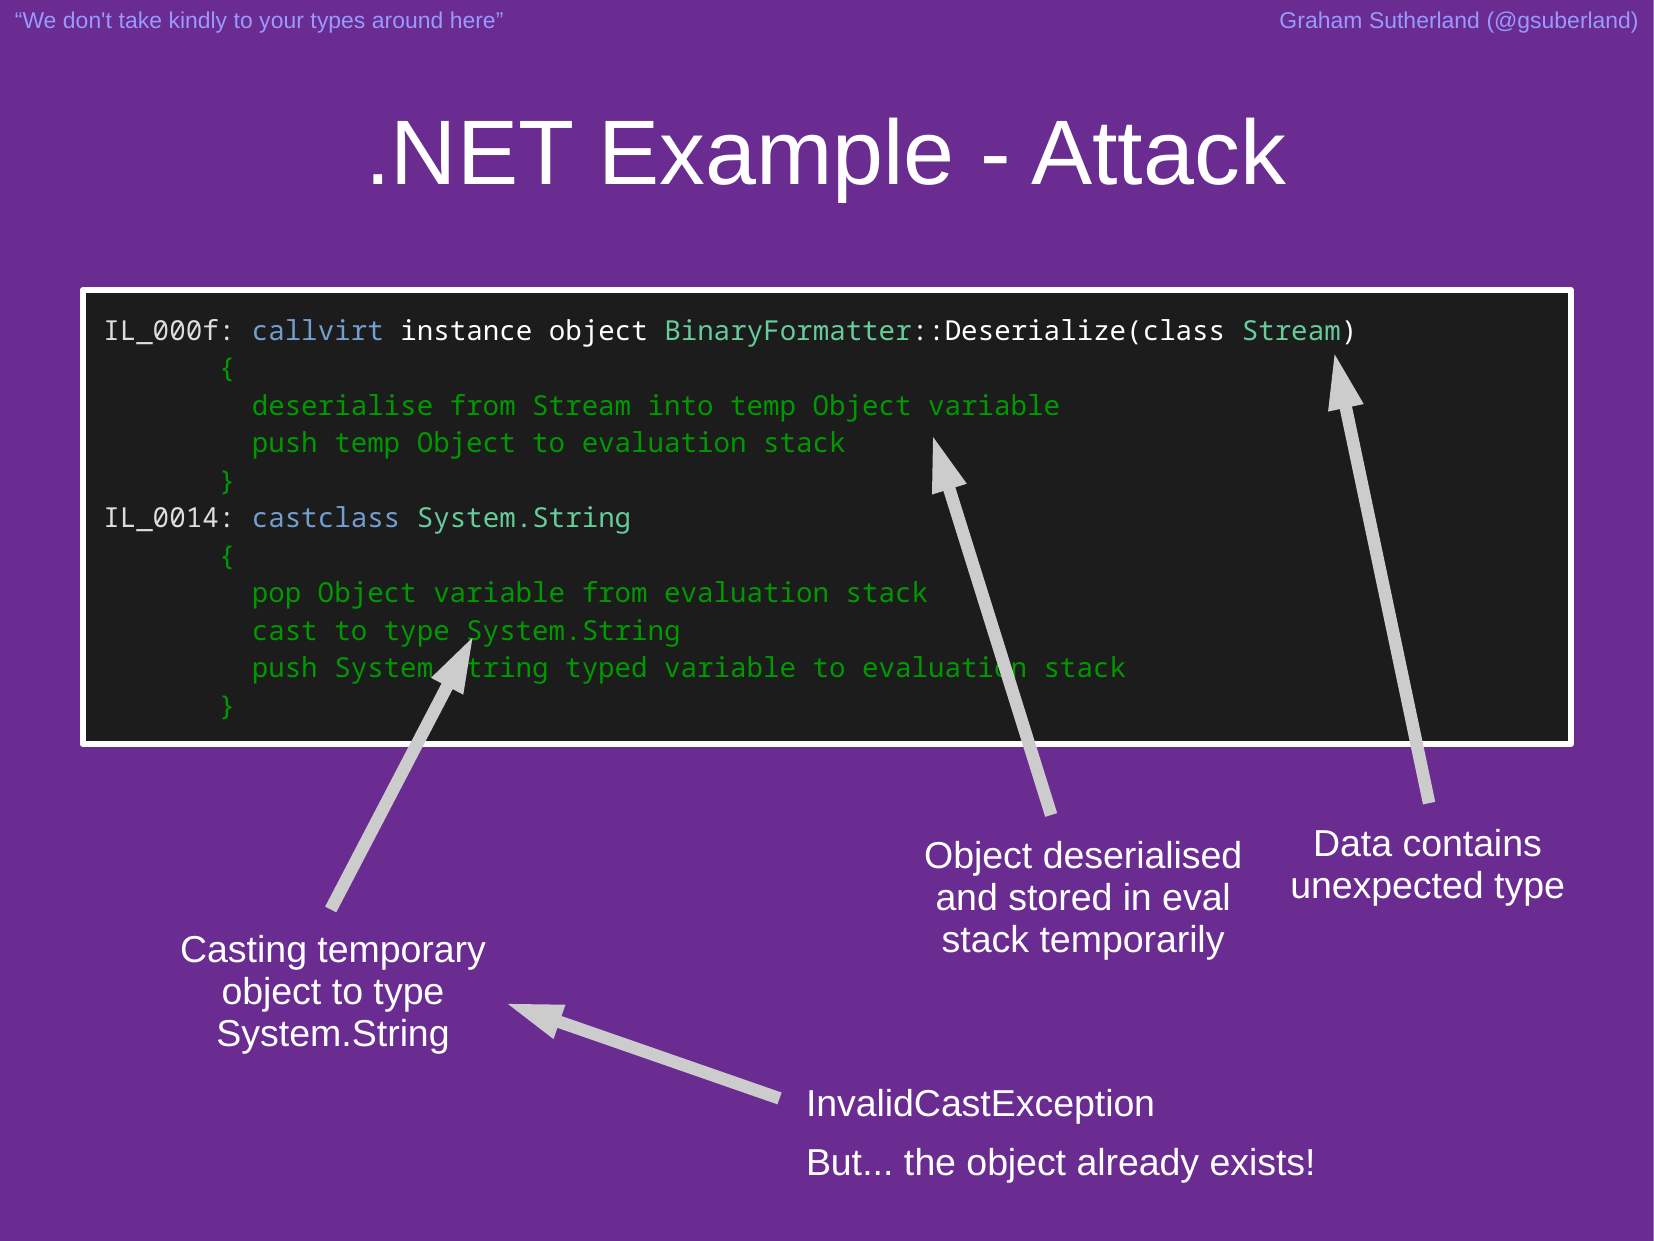

# .NET Example - Attack
IL_000f: callvirt instance object BinaryFormatter::Deserialize(class Stream)
 {
 deserialise from Stream into temp Object variable
 push temp Object to evaluation stack
 }
IL_0014: castclass System.String
 {
 pop Object variable from evaluation stack
 cast to type System.String
 push System.String typed variable to evaluation stack
 }
Data contains
unexpected type
Object deserialised and stored in eval stack temporarily
Casting temporary object to type System.String
InvalidCastException
But... the object already exists!